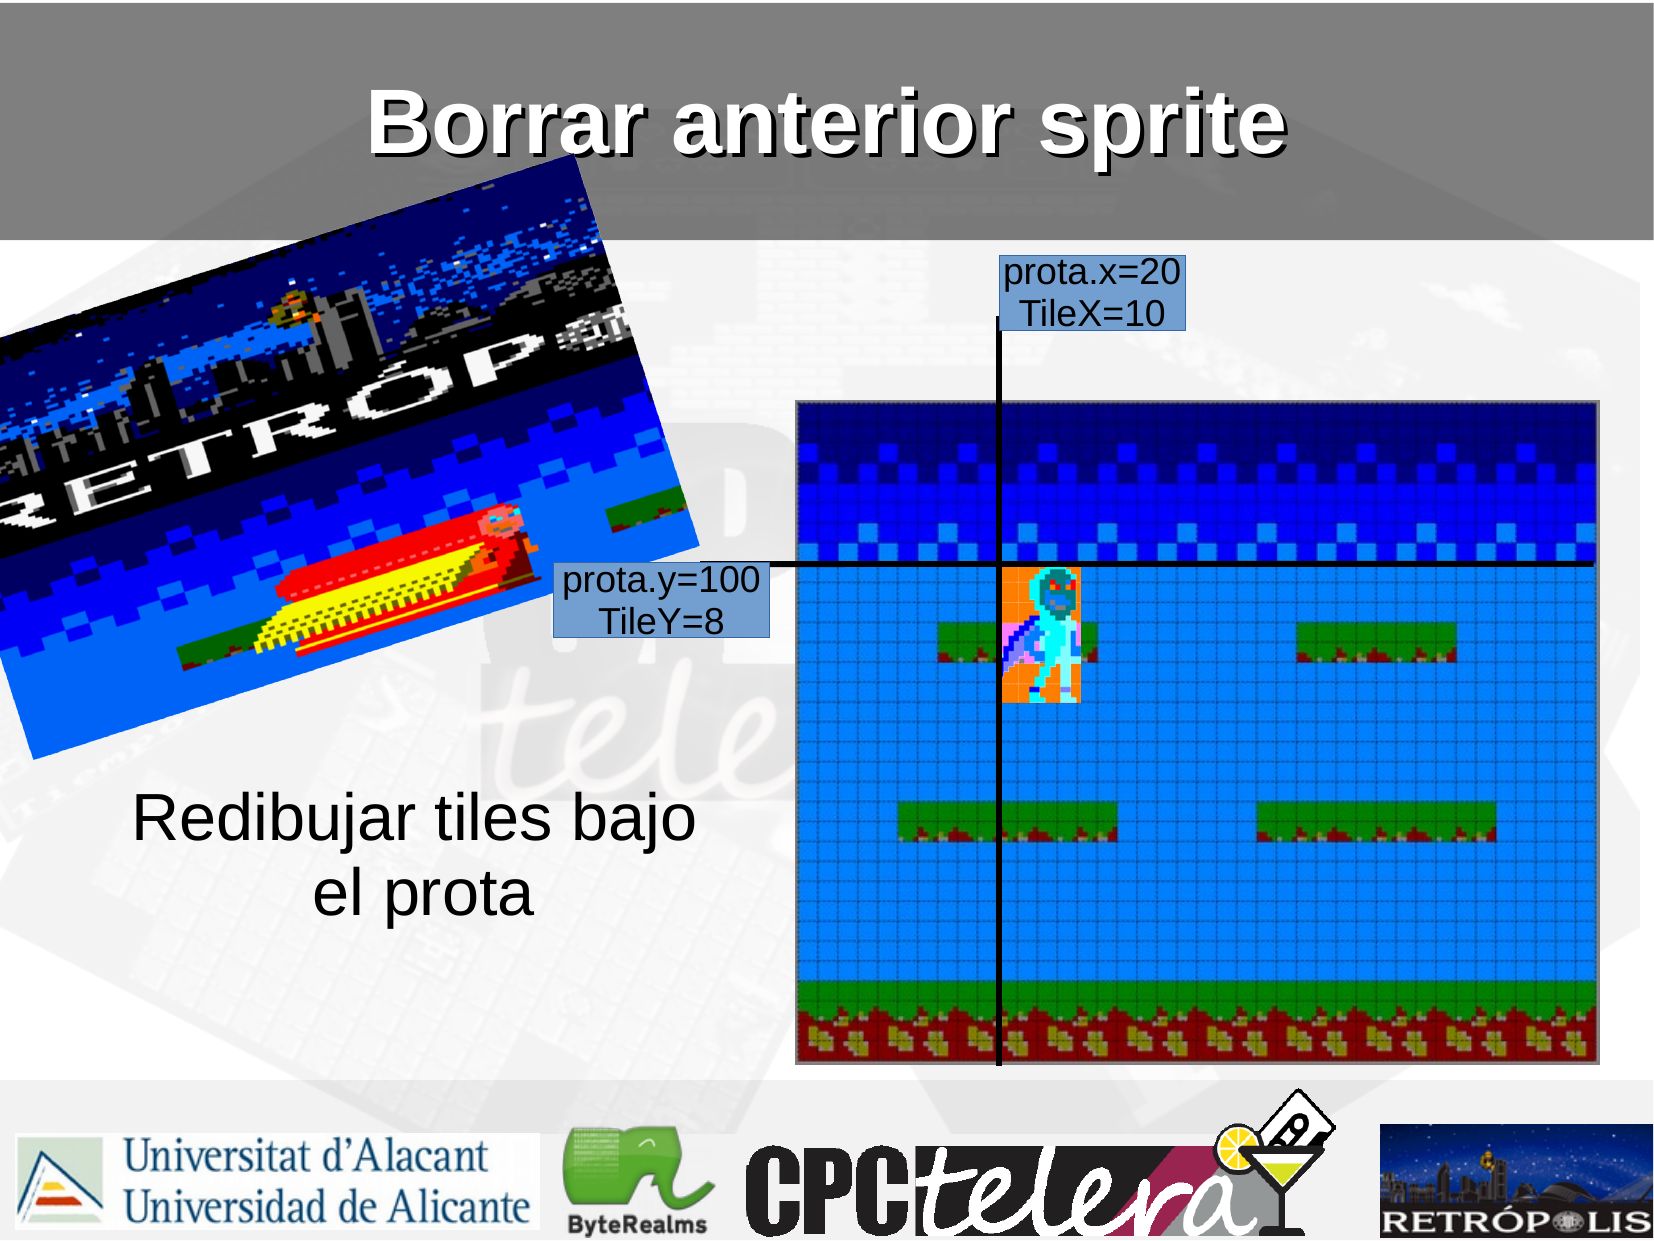

# Borrar anterior sprite
prota.x=20
TileX=10
prota.y=100
TileY=8
Redibujar tiles bajo
el prota